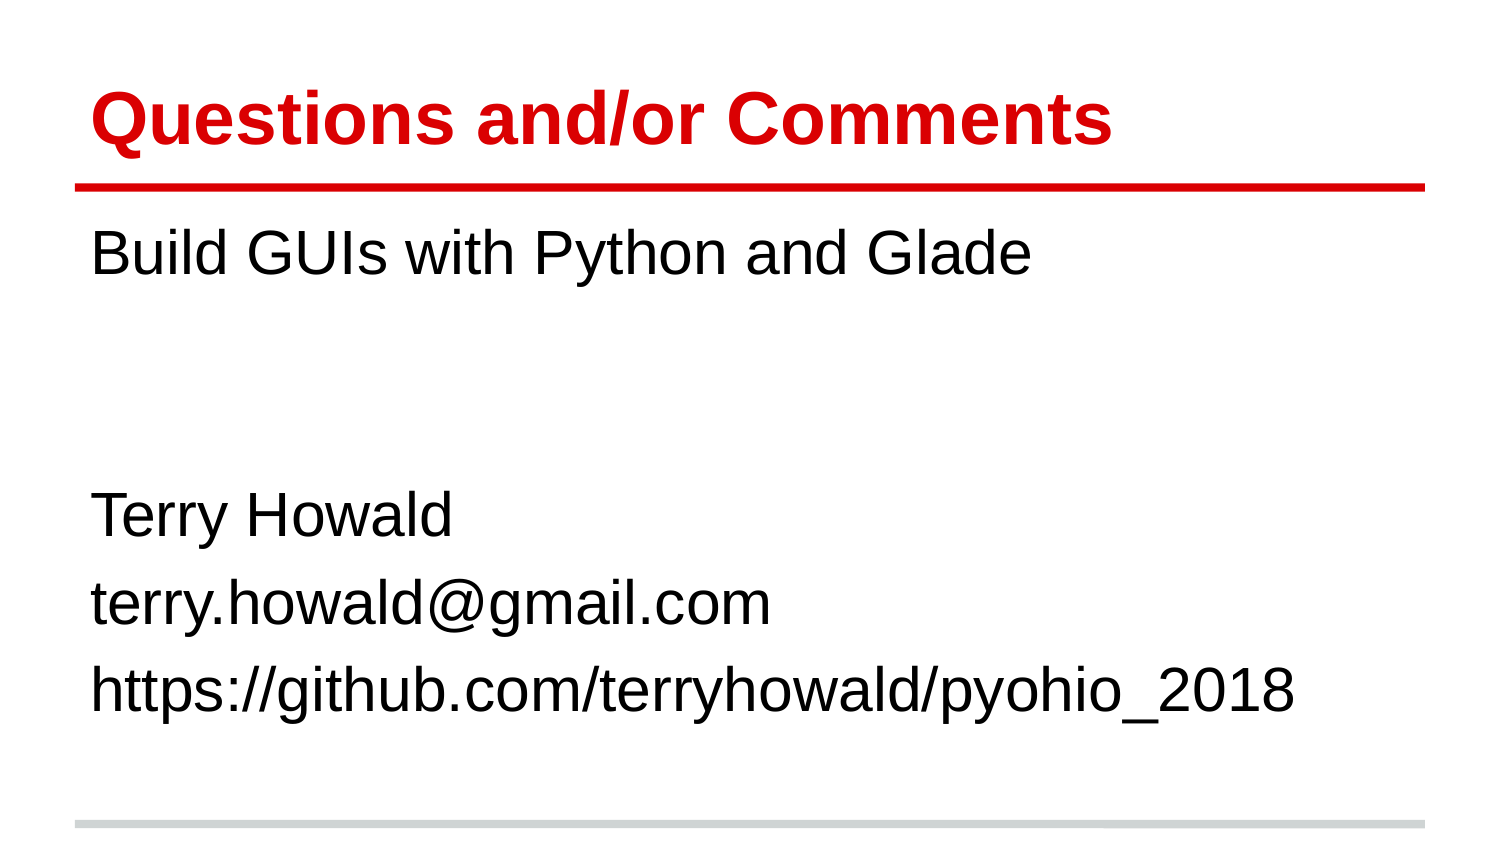

# Questions and/or Comments
Build GUIs with Python and Glade
Terry Howald
terry.howald@gmail.com
https://github.com/terryhowald/pyohio_2018